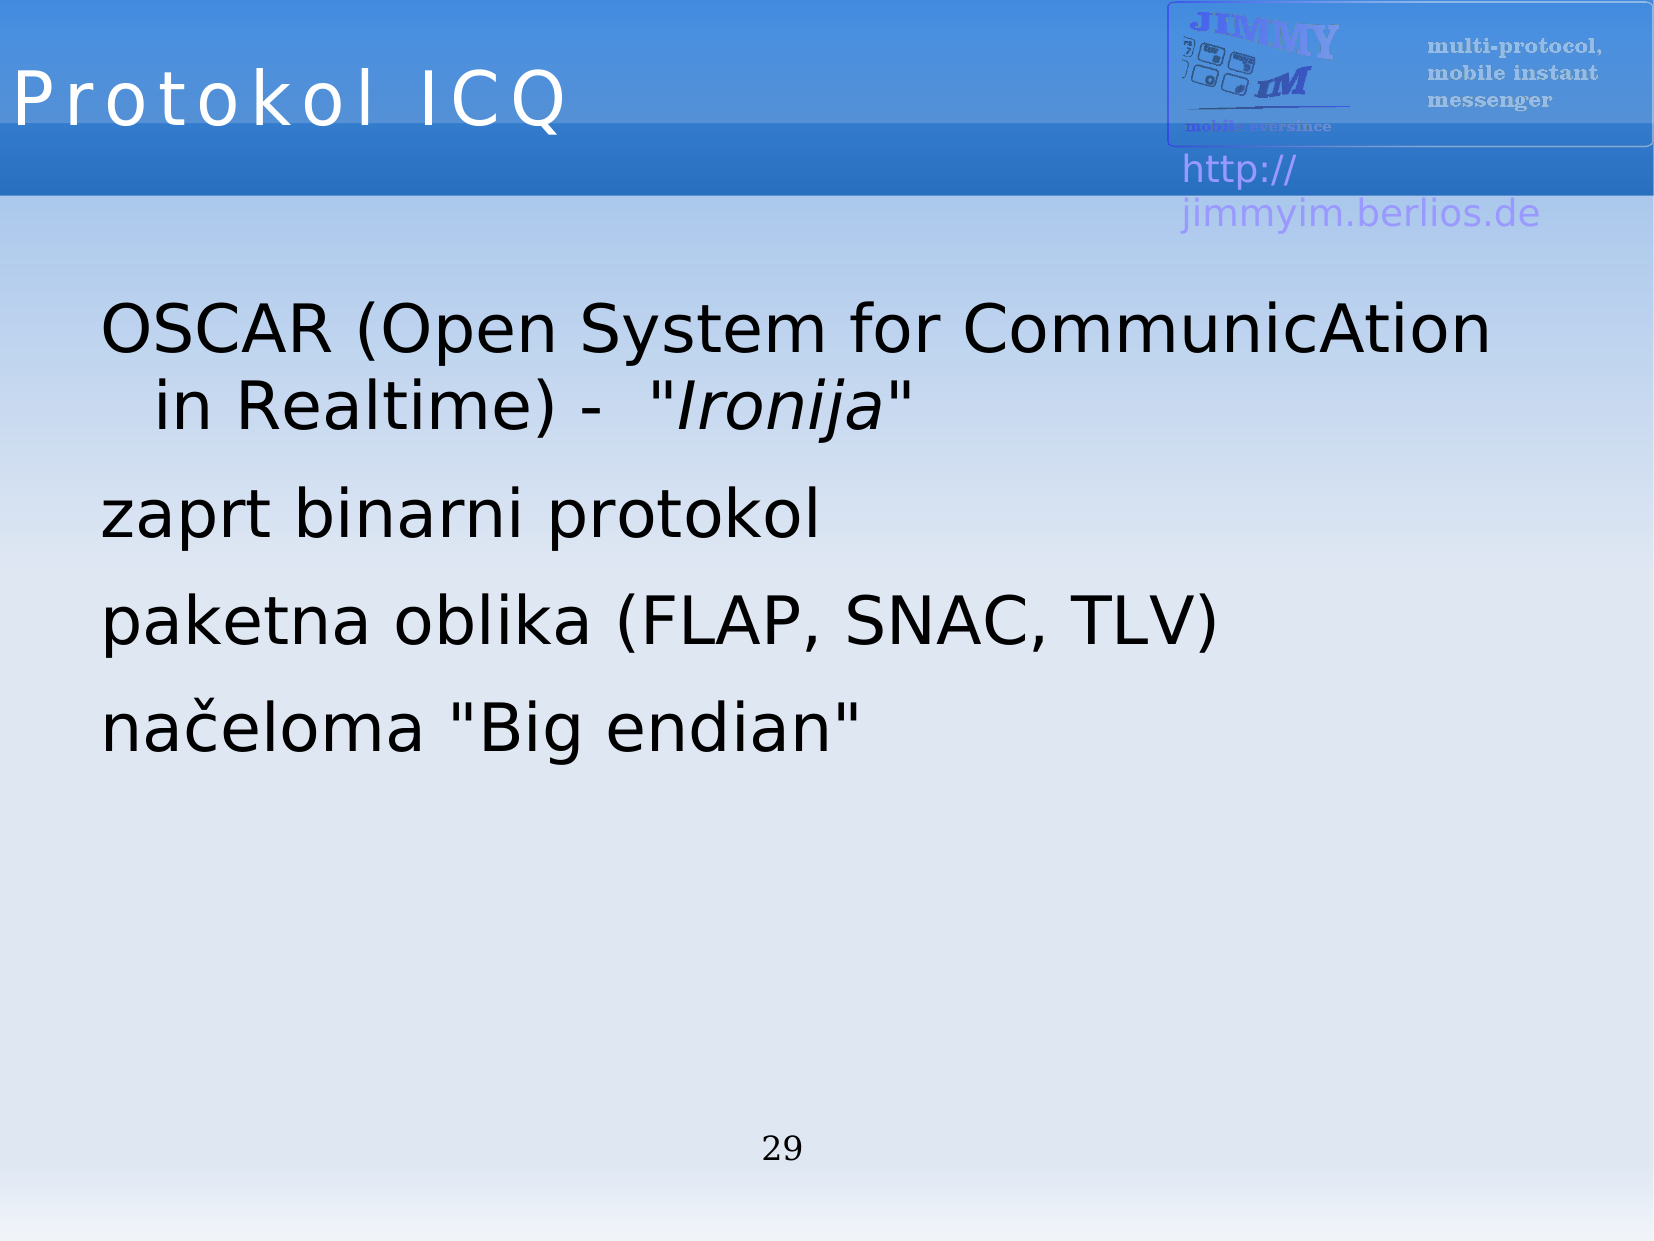

# Protokol ICQ
OSCAR (Open System for CommunicAtion in Realtime) - "Ironija"
zaprt binarni protokol
paketna oblika (FLAP, SNAC, TLV)
načeloma "Big endian"
29